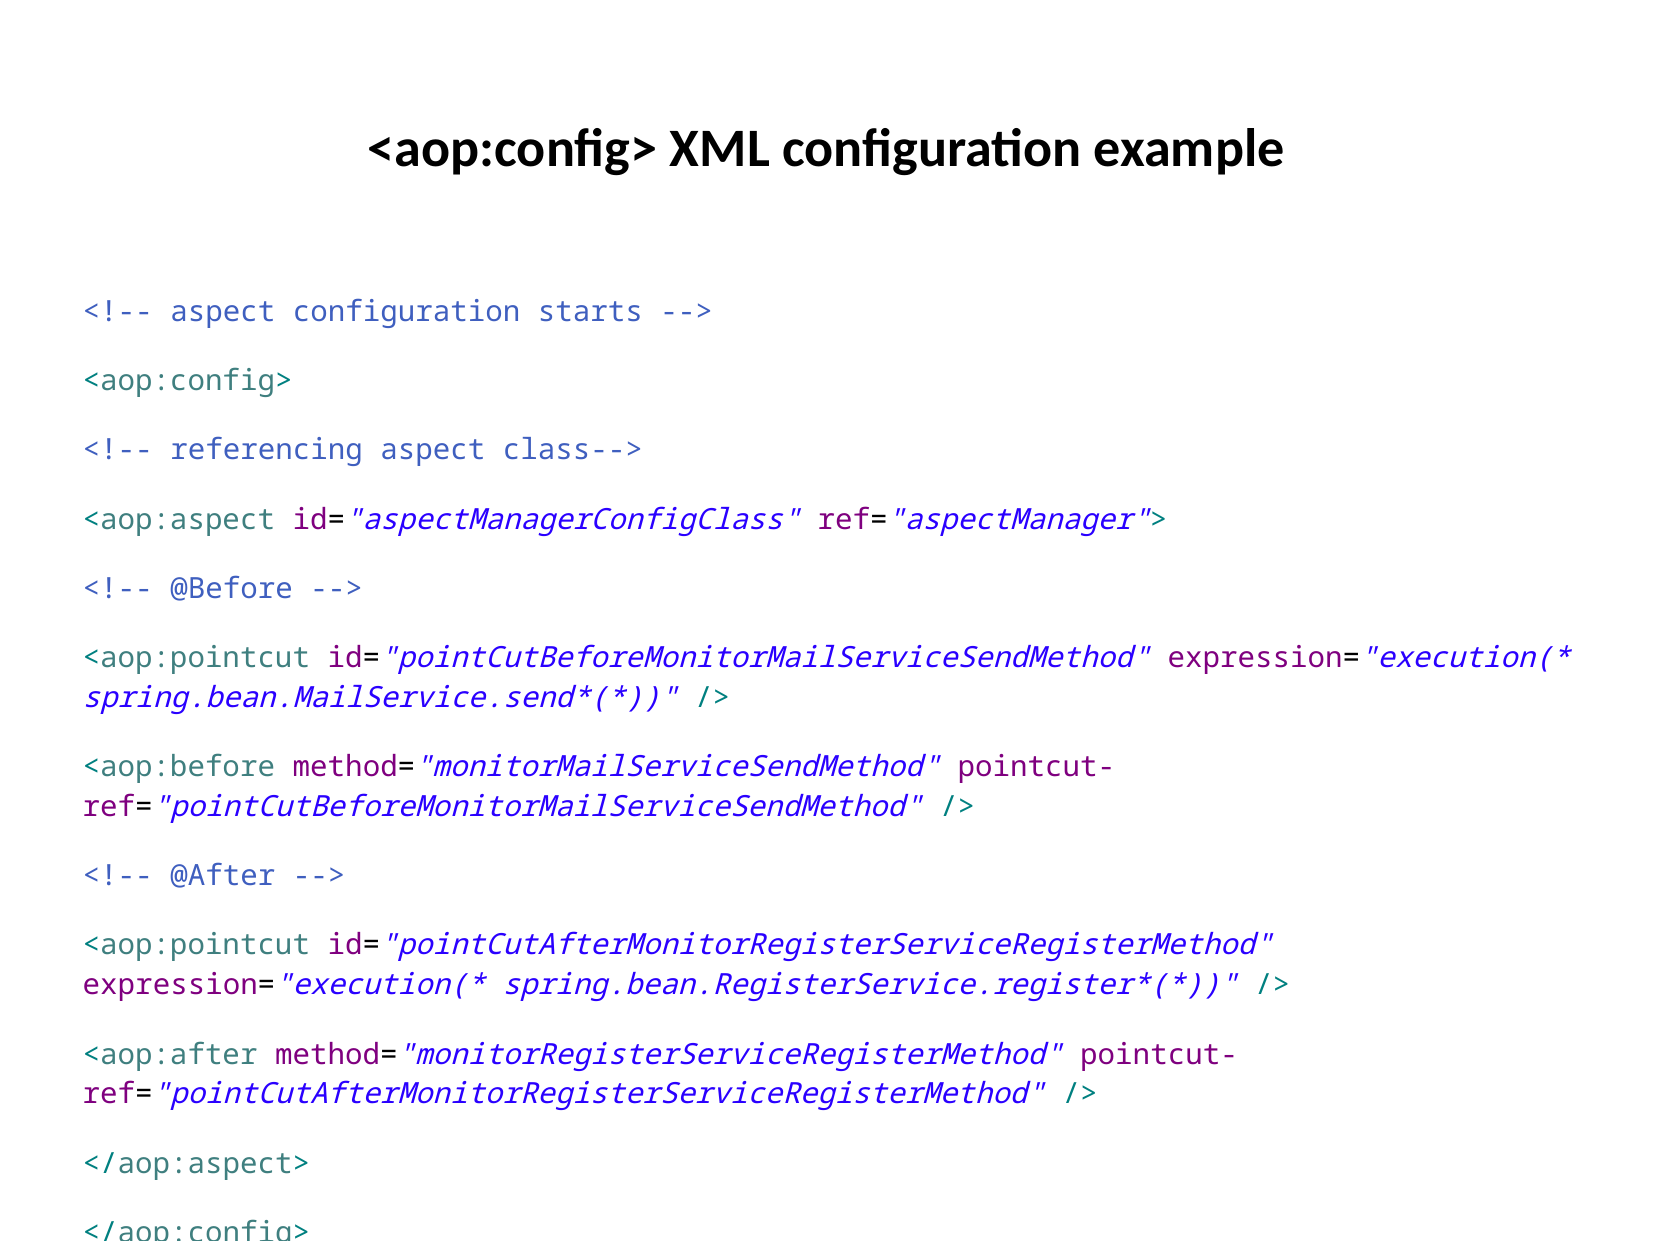

# <aop:config> XML configuration example
<!-- aspect configuration starts -->
<aop:config>
<!-- referencing aspect class-->
<aop:aspect id="aspectManagerConfigClass" ref="aspectManager">
<!-- @Before -->
<aop:pointcut id="pointCutBeforeMonitorMailServiceSendMethod" expression="execution(* spring.bean.MailService.send*(*))" />
<aop:before method="monitorMailServiceSendMethod" pointcut-ref="pointCutBeforeMonitorMailServiceSendMethod" />
<!-- @After -->
<aop:pointcut id="pointCutAfterMonitorRegisterServiceRegisterMethod" expression="execution(* spring.bean.RegisterService.register*(*))" />
<aop:after method="monitorRegisterServiceRegisterMethod" pointcut-ref="pointCutAfterMonitorRegisterServiceRegisterMethod" />
</aop:aspect>
</aop:config>